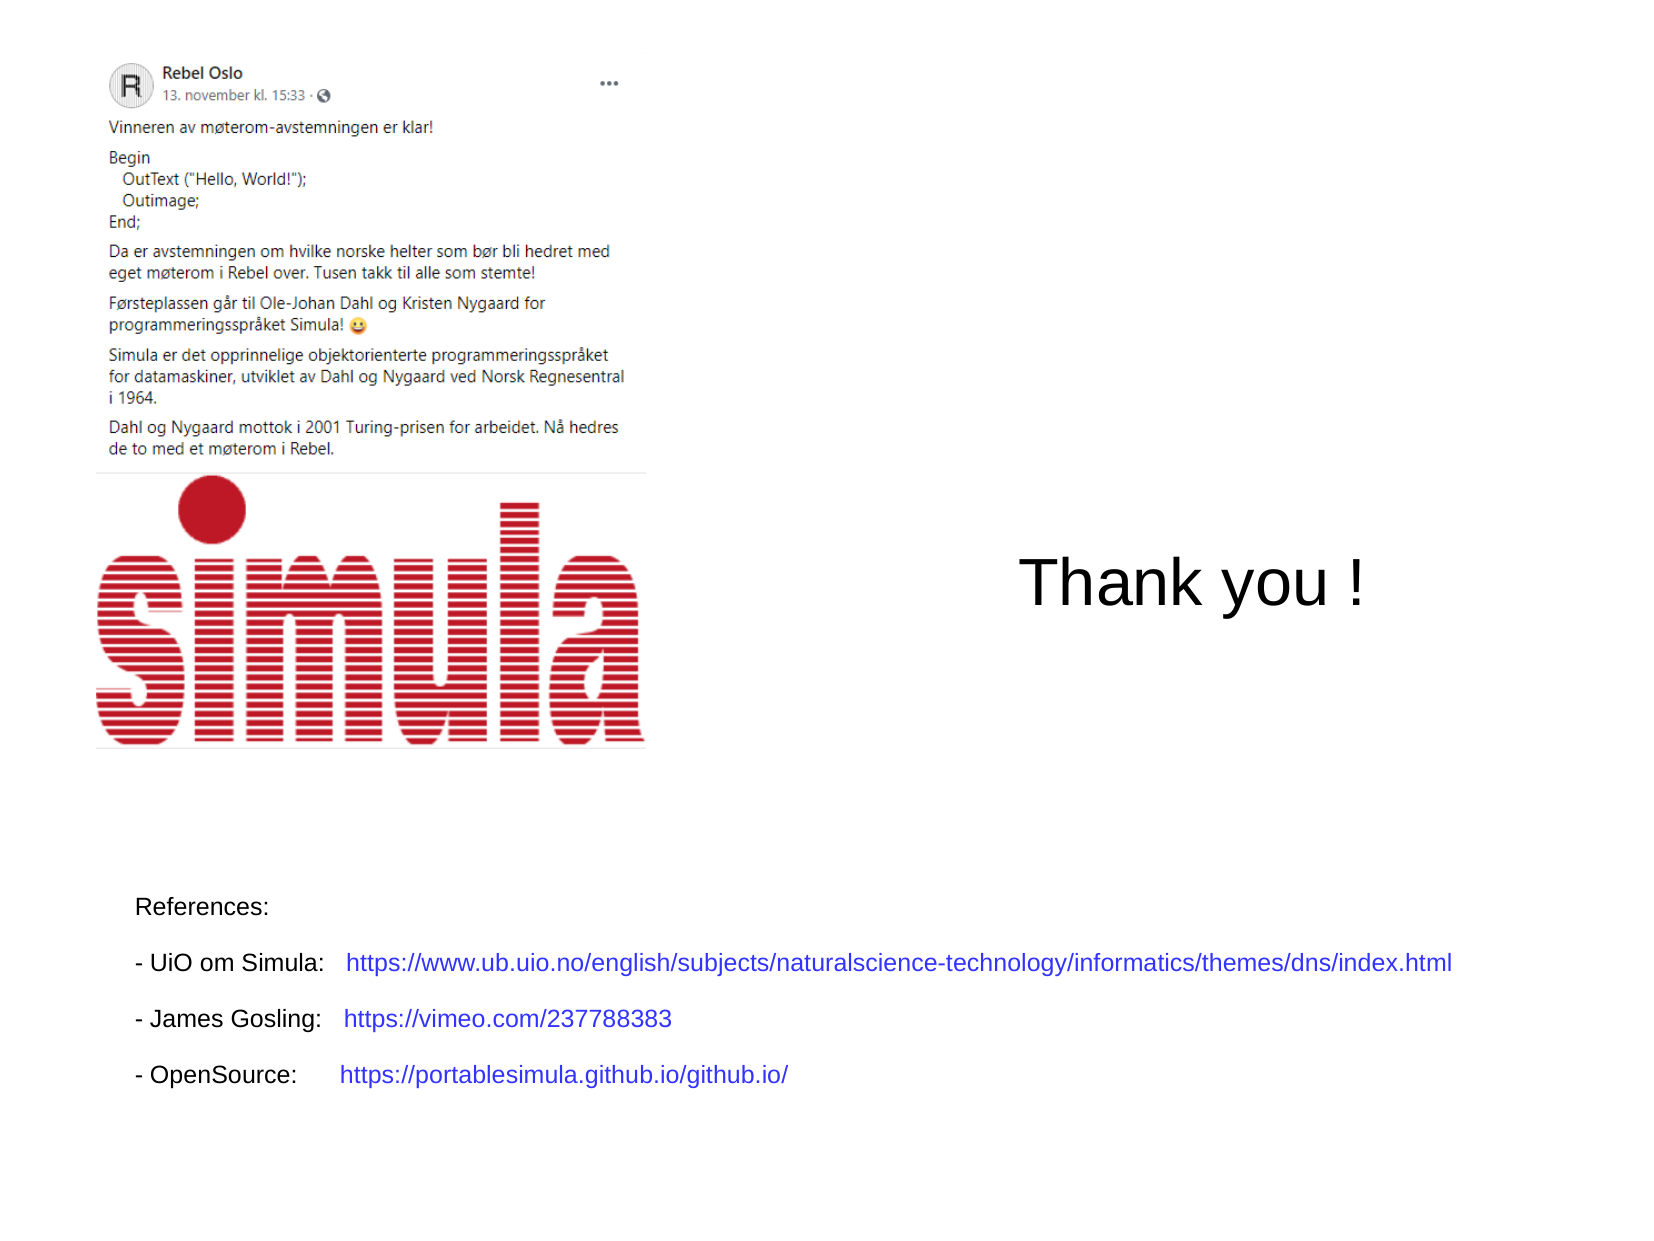

# Thank you !
References:
- UiO om Simula: https://www.ub.uio.no/english/subjects/naturalscience-technology/informatics/themes/dns/index.html
- James Gosling: https://vimeo.com/237788383
- OpenSource: https://portablesimula.github.io/github.io/